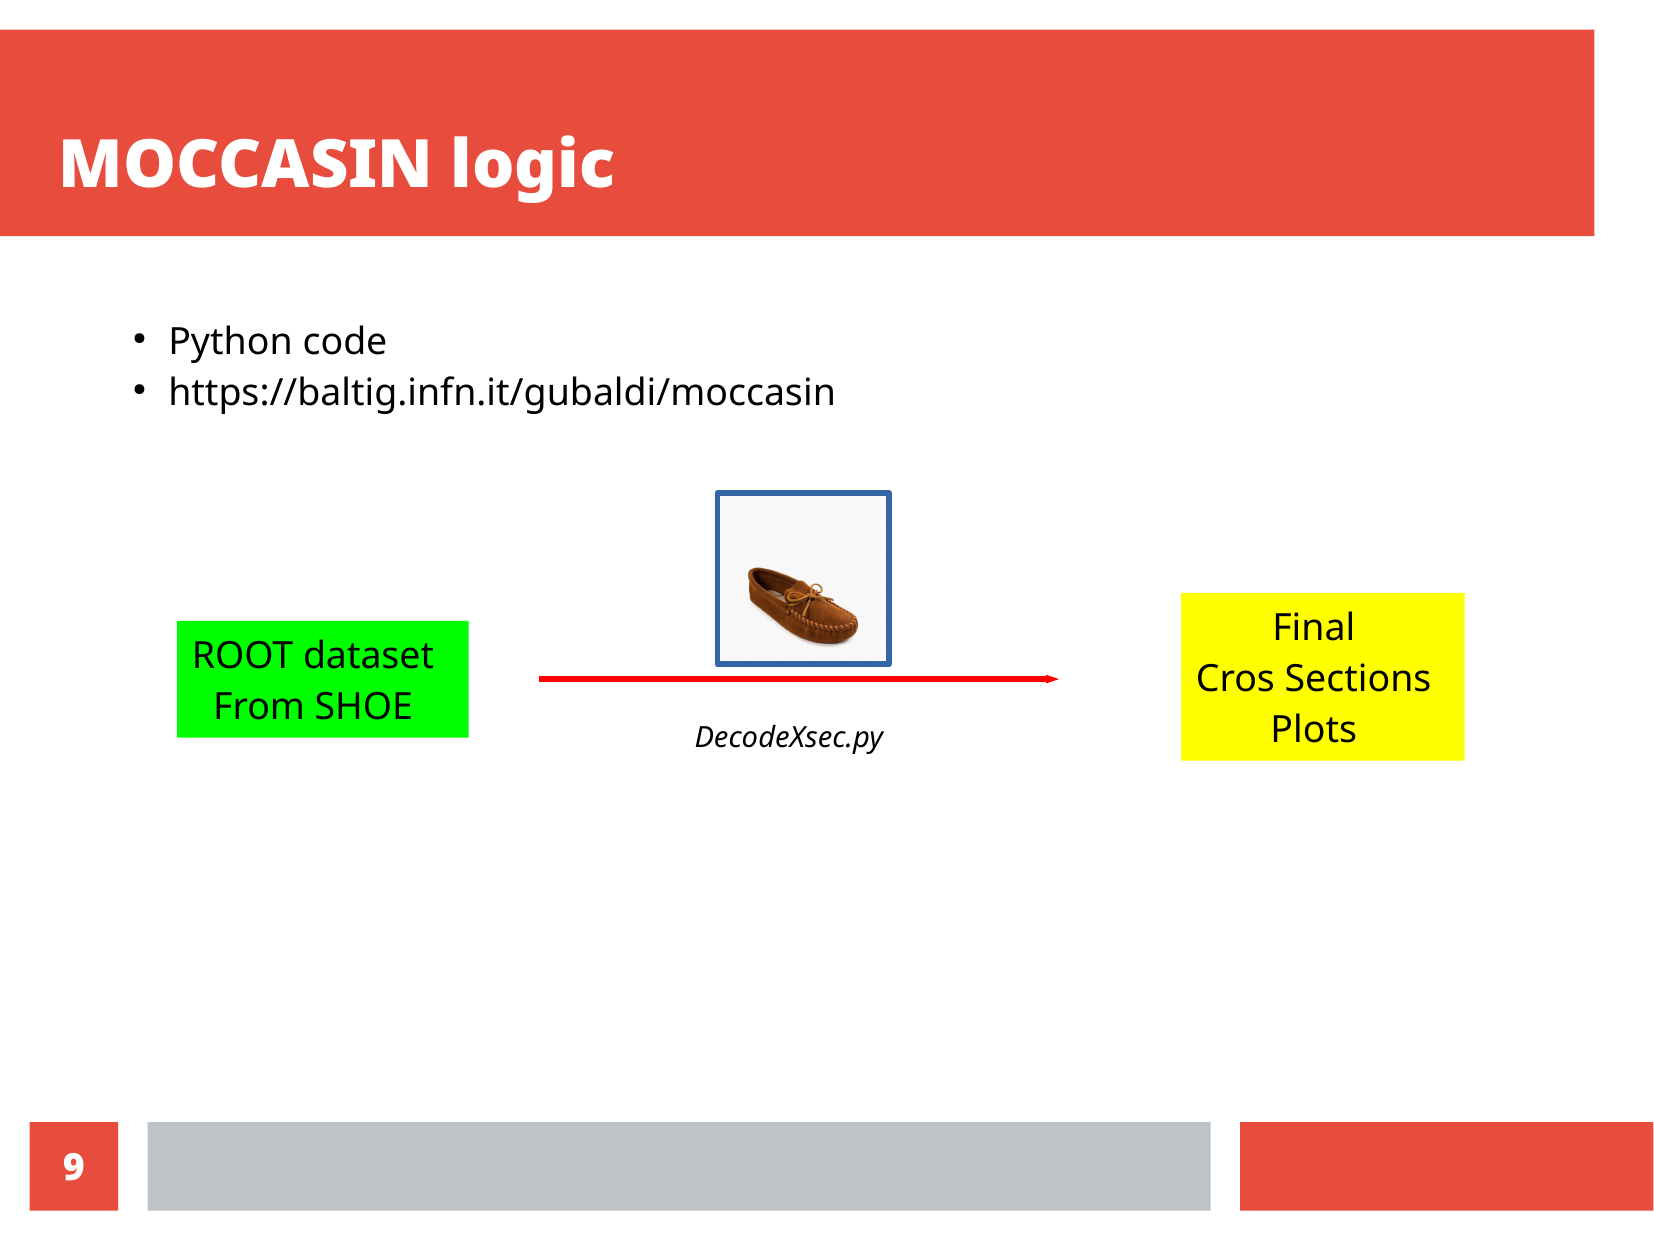

# MOCCASIN logic
Python code
https://baltig.infn.it/gubaldi/moccasin
Final
Cros Sections
Plots
ROOT dataset
From SHOE
DecodeXsec.py
9